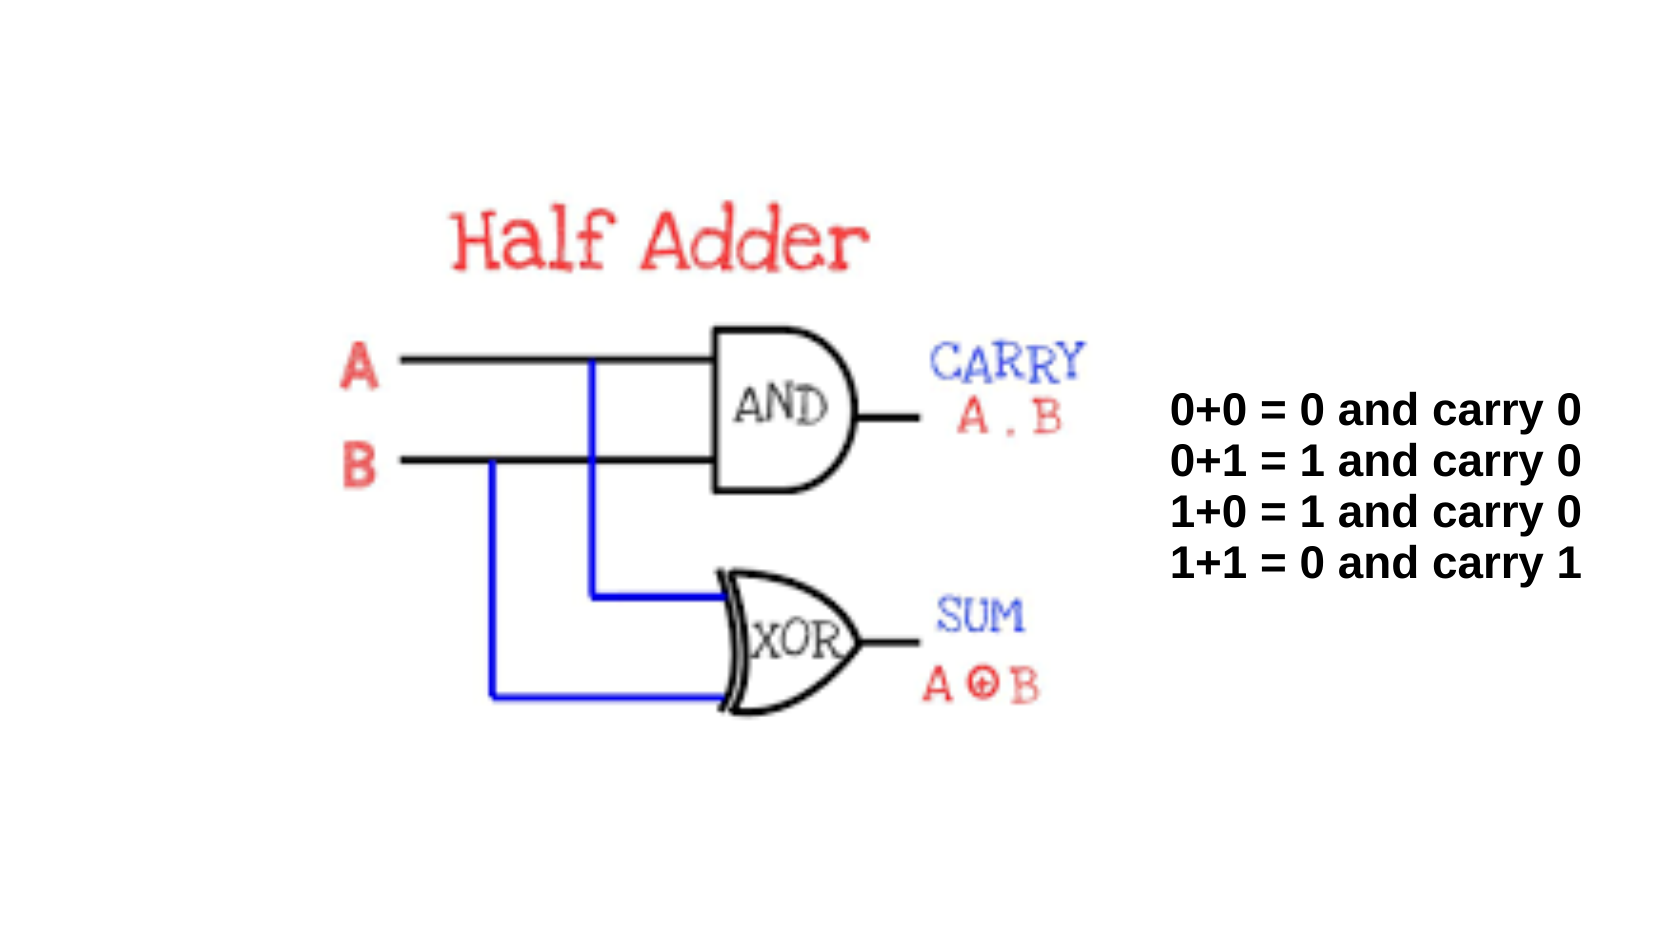

0+0 = 0 and carry 0
0+1 = 1 and carry 0
1+0 = 1 and carry 0
1+1 = 0 and carry 1